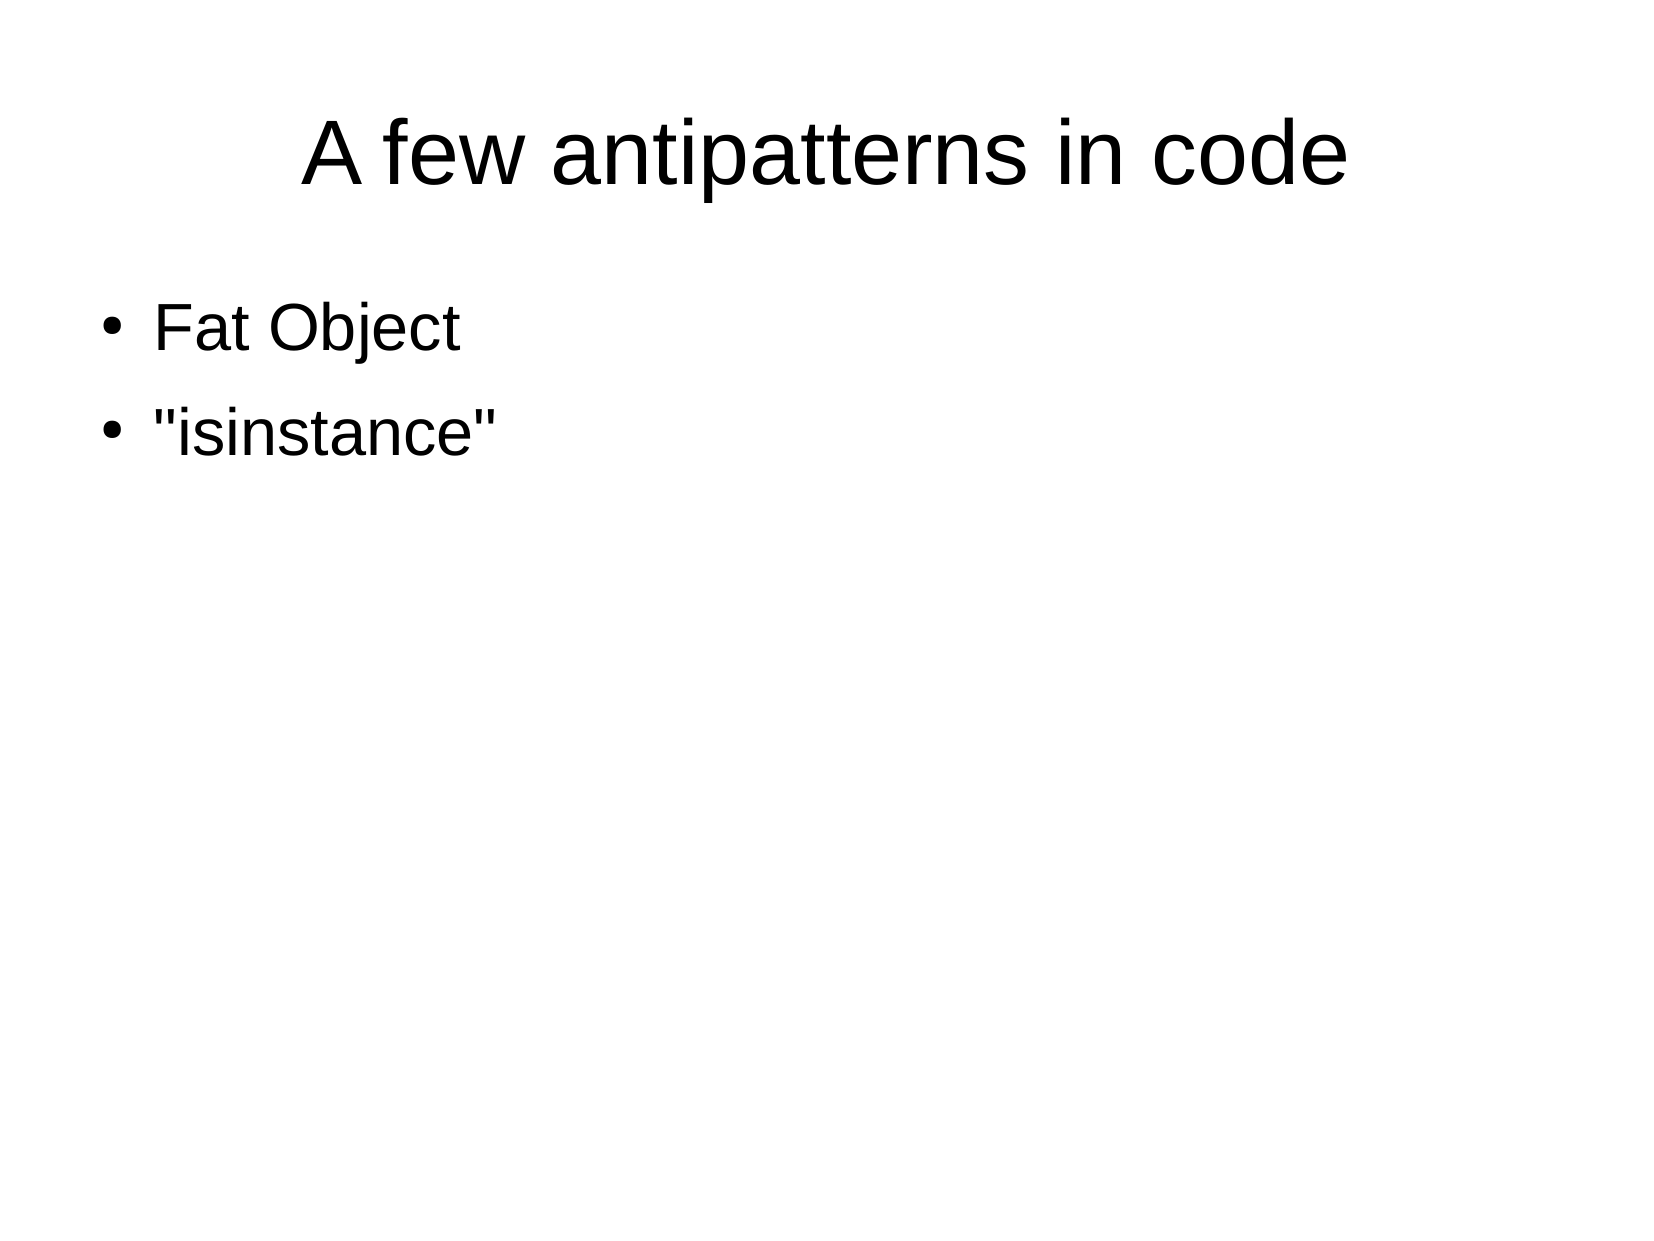

# A few antipatterns in code
Fat Object
"isinstance"